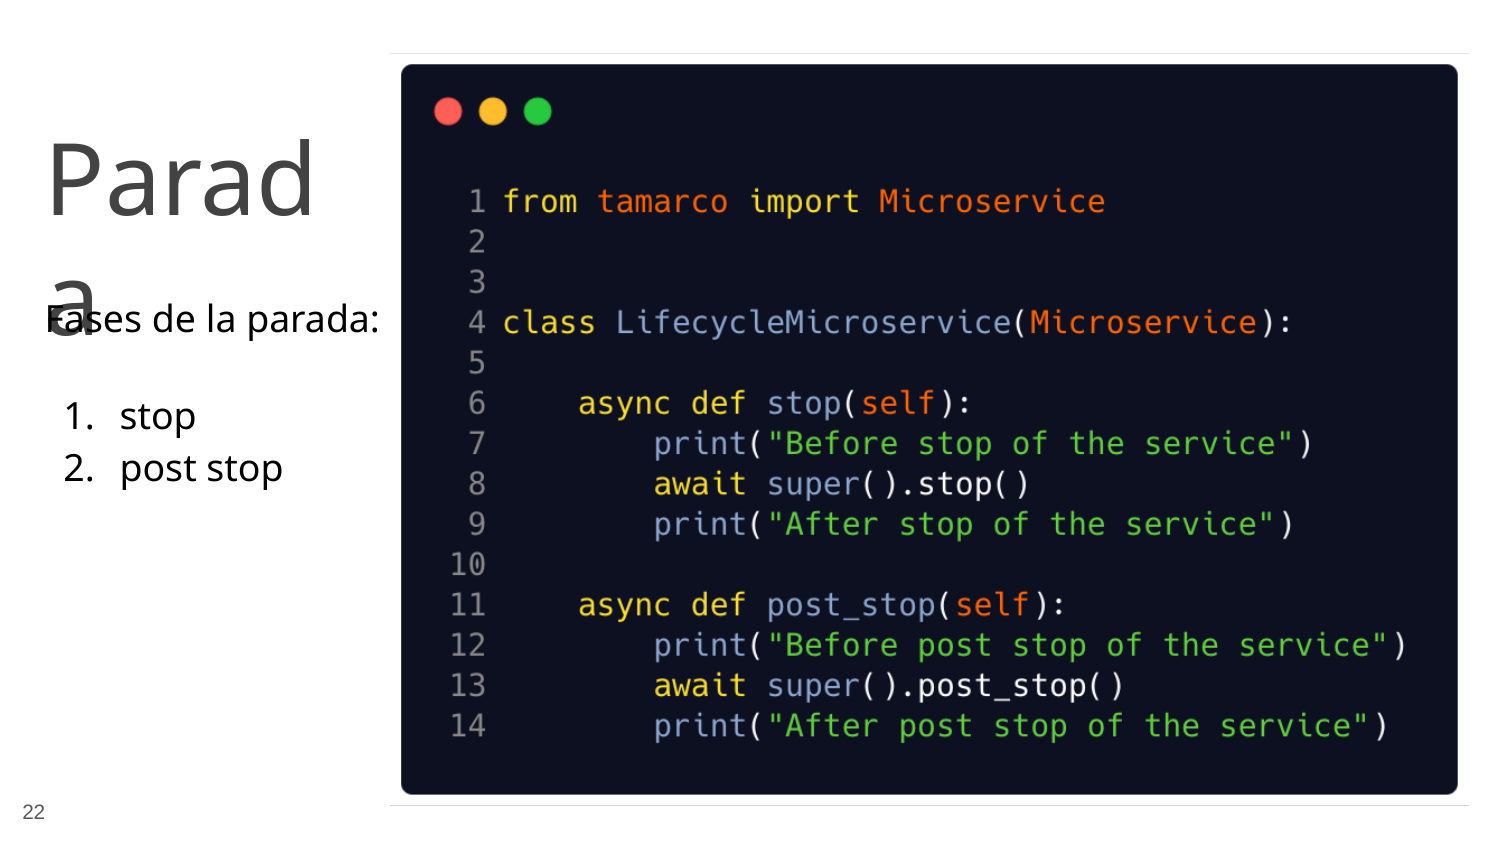

Parada
Fases de la parada:
stop
post stop